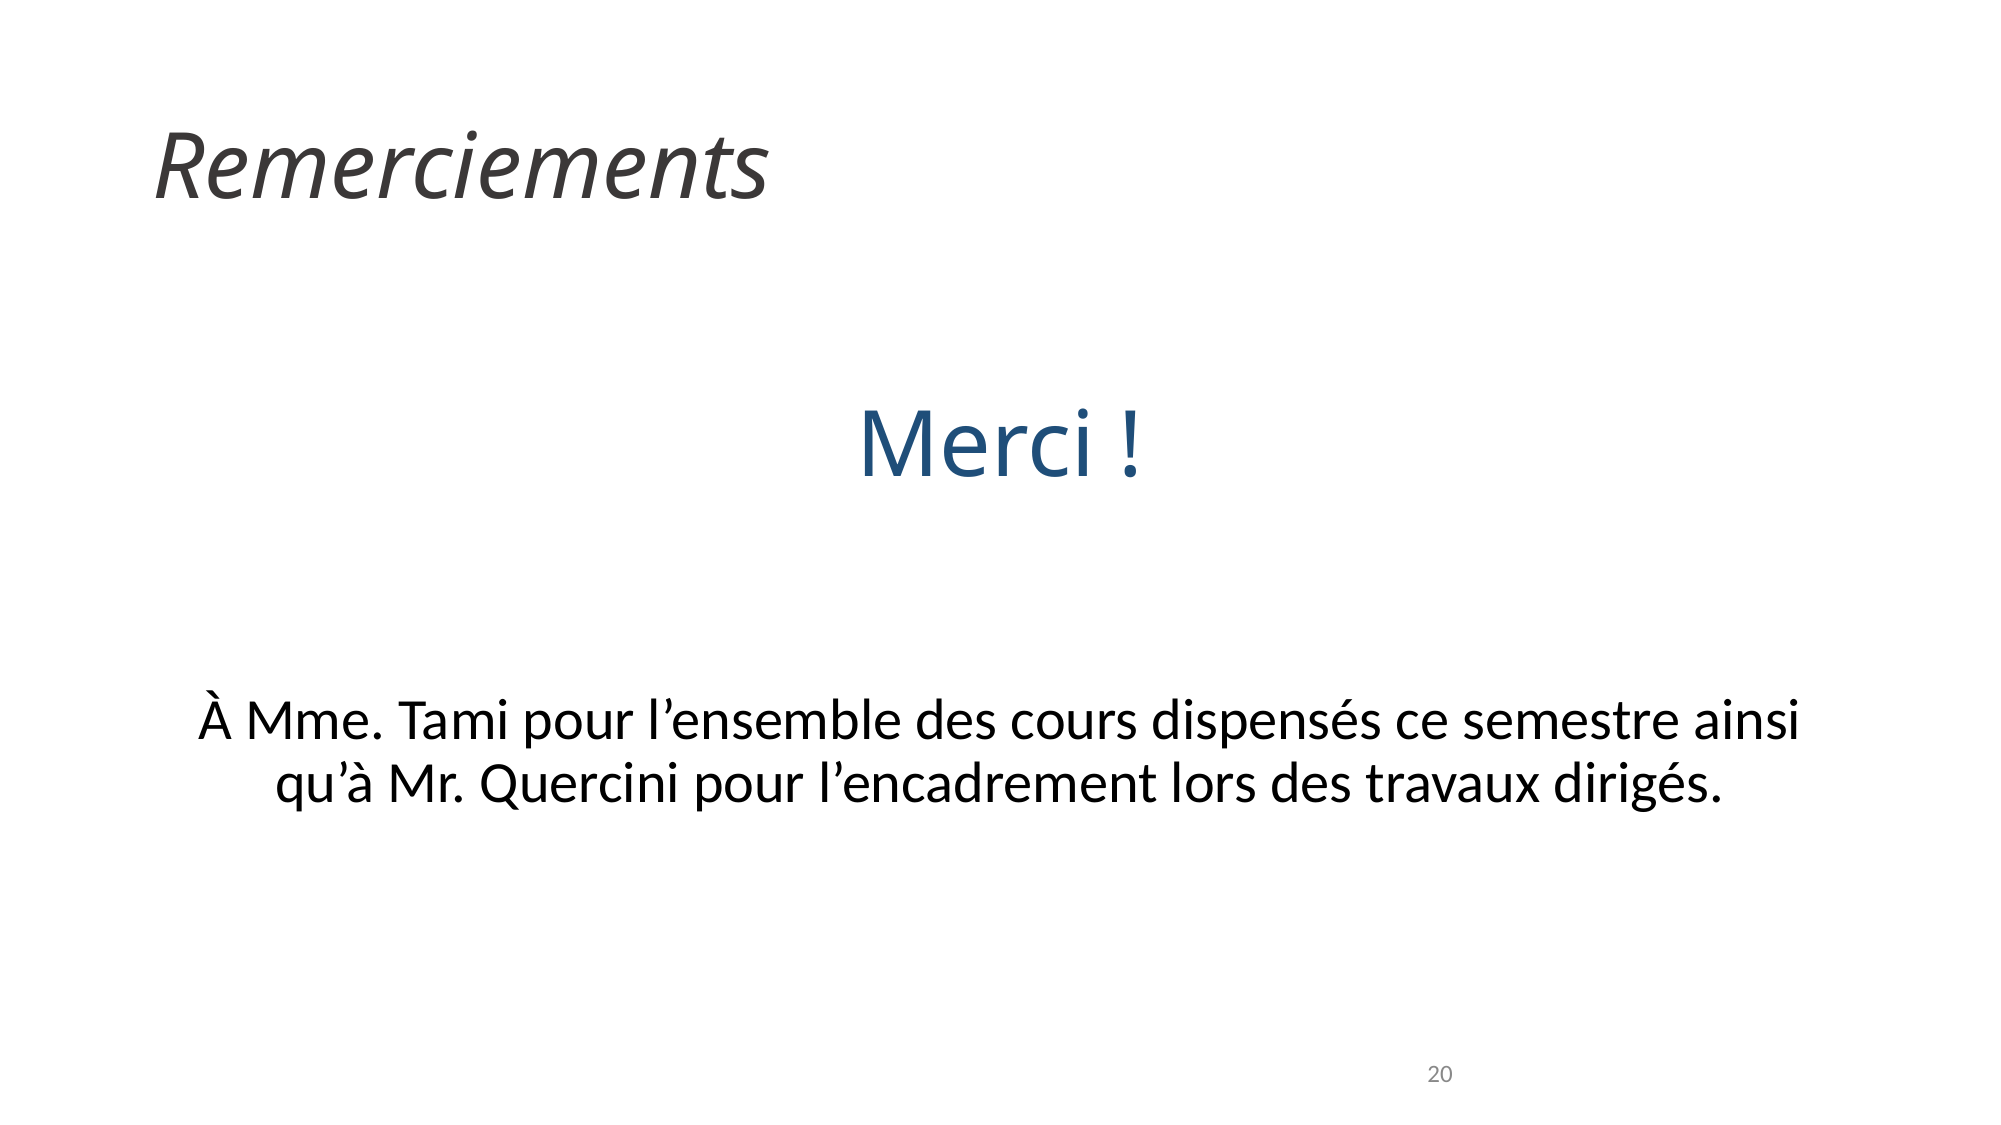

# Remerciements
Merci !
À Mme. Tami pour l’ensemble des cours dispensés ce semestre ainsi qu’à Mr. Quercini pour l’encadrement lors des travaux dirigés.